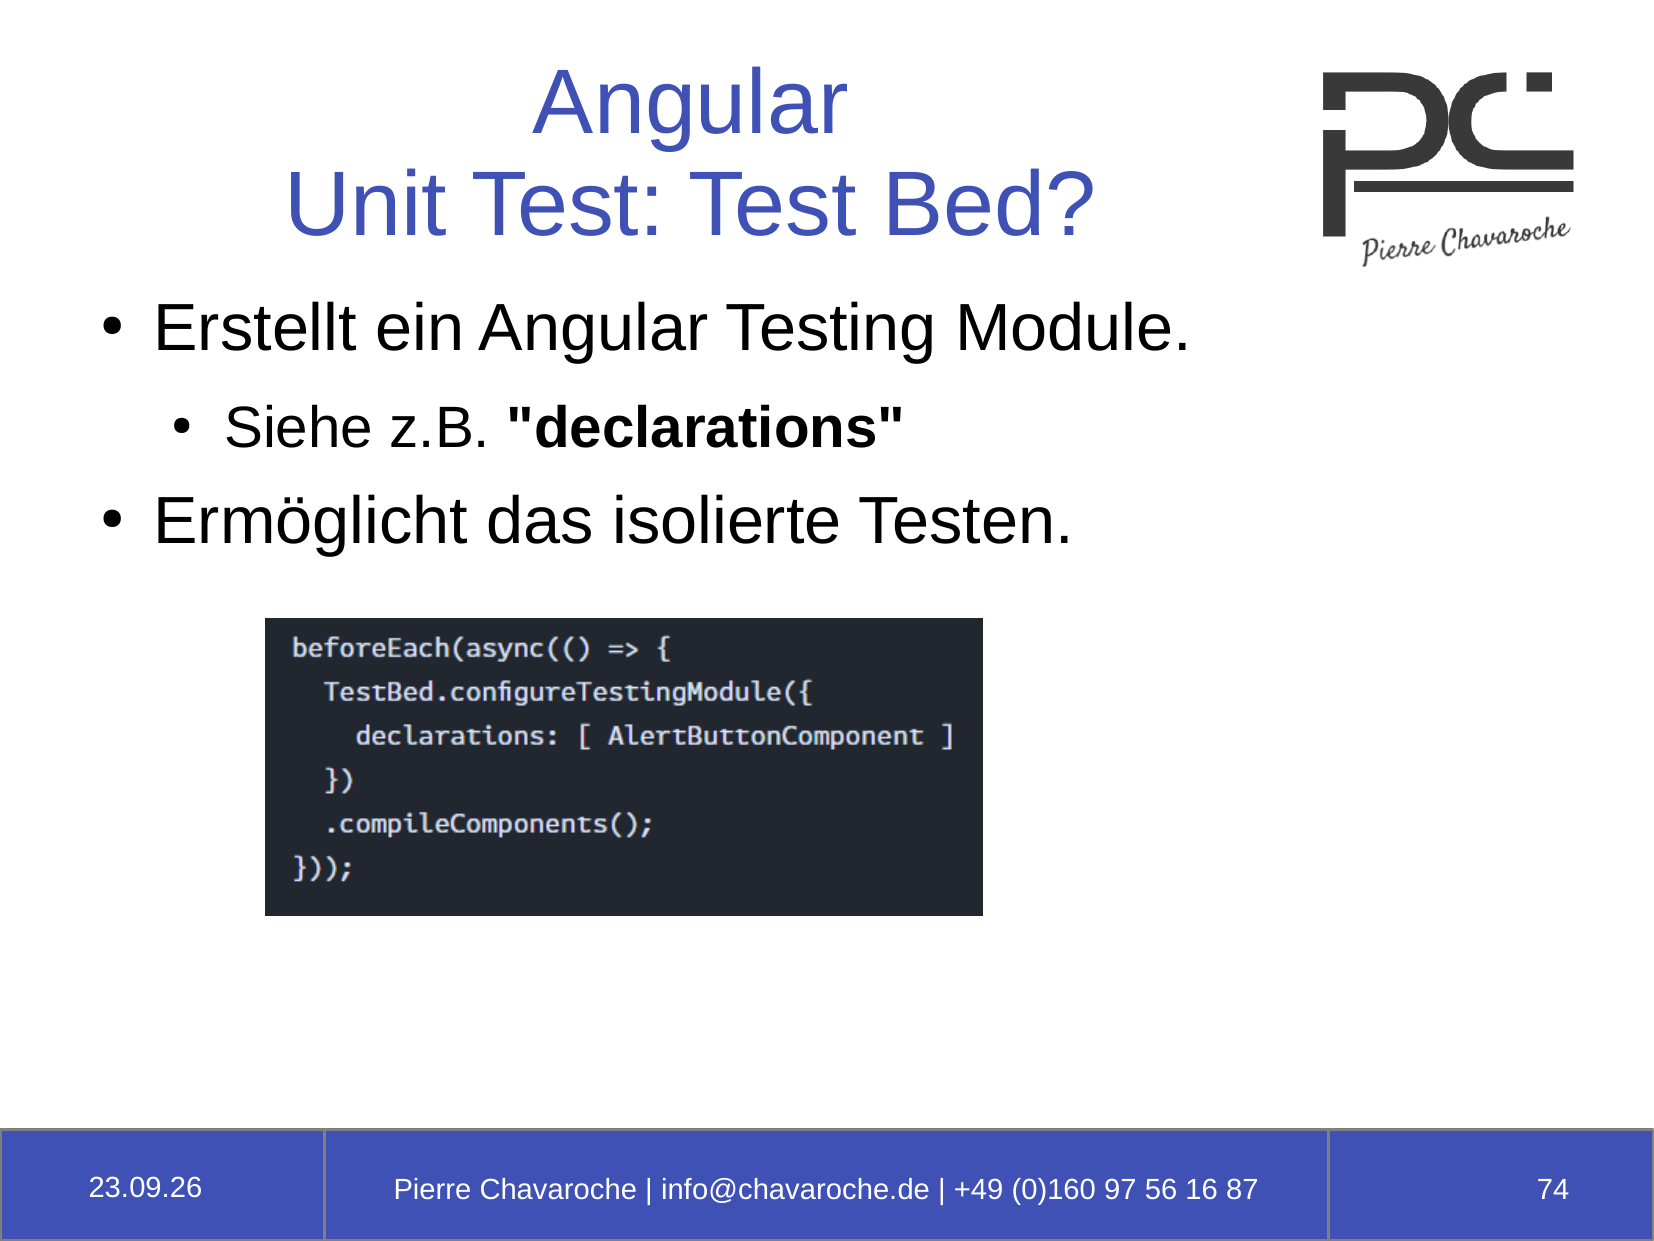

# Angular Unit Test: Test Bed?
Erstellt ein Angular Testing Module.
Siehe z.B. "declarations"
Ermöglicht das isolierte Testen.
Pierre Chavaroche | info@chavaroche.de | +49 (0)160 97 56 16 87
74